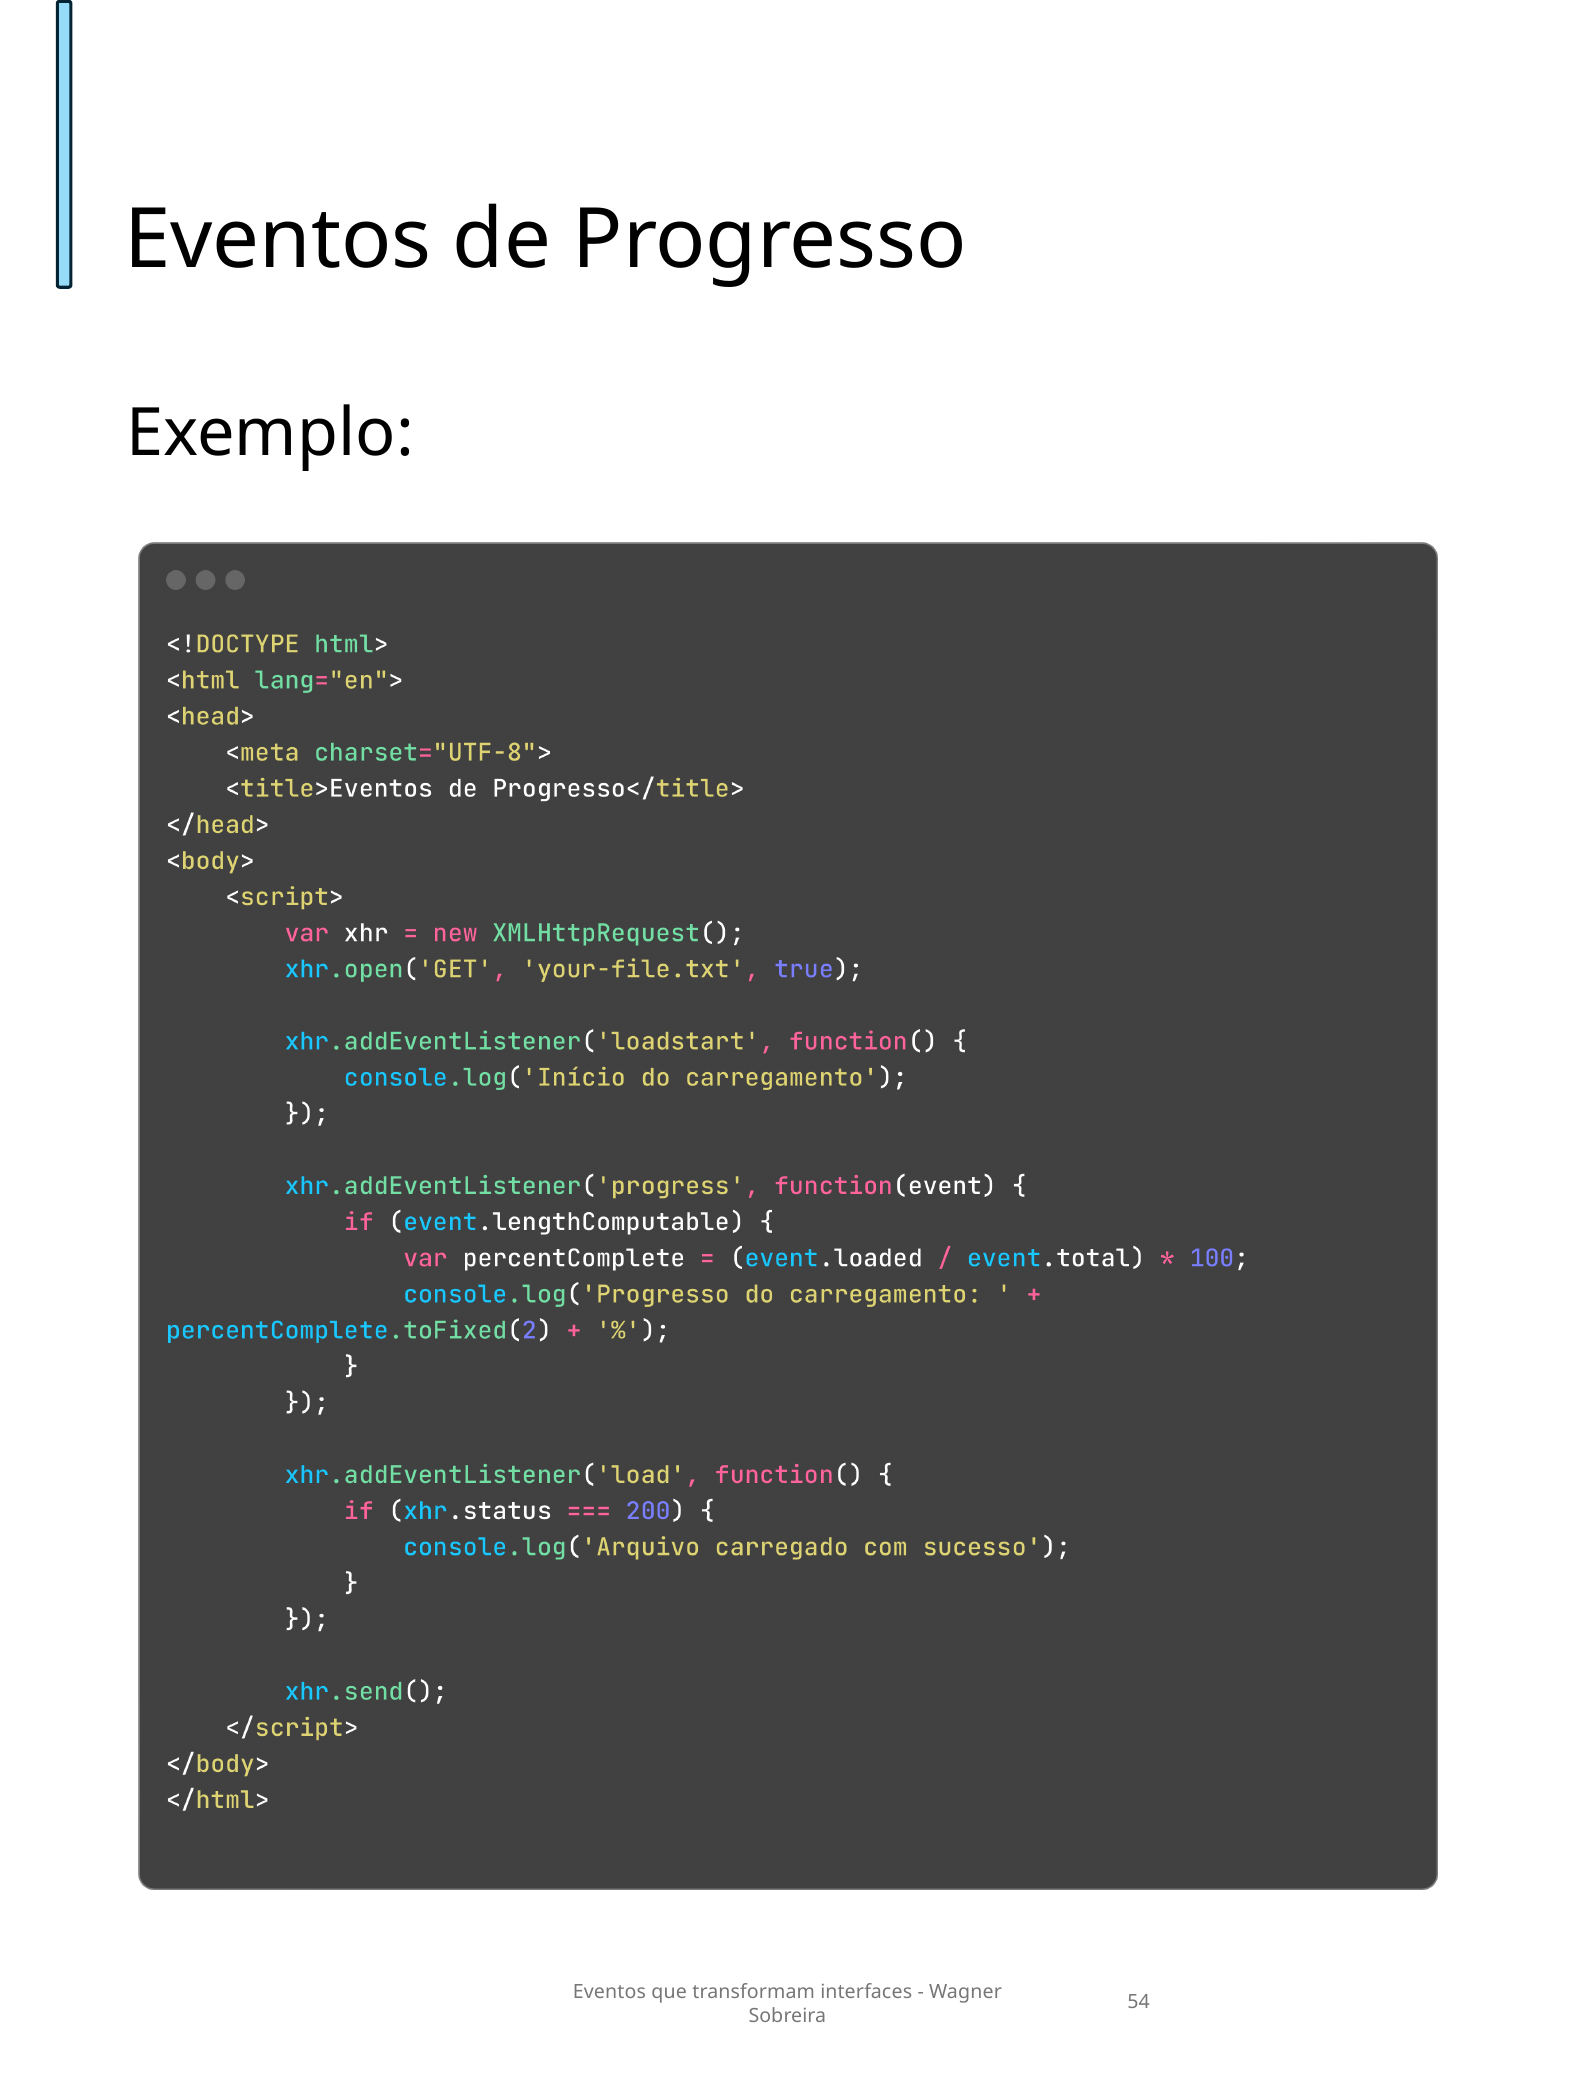

Eventos de Progresso
Exemplo:
Eventos que transformam interfaces - Wagner Sobreira